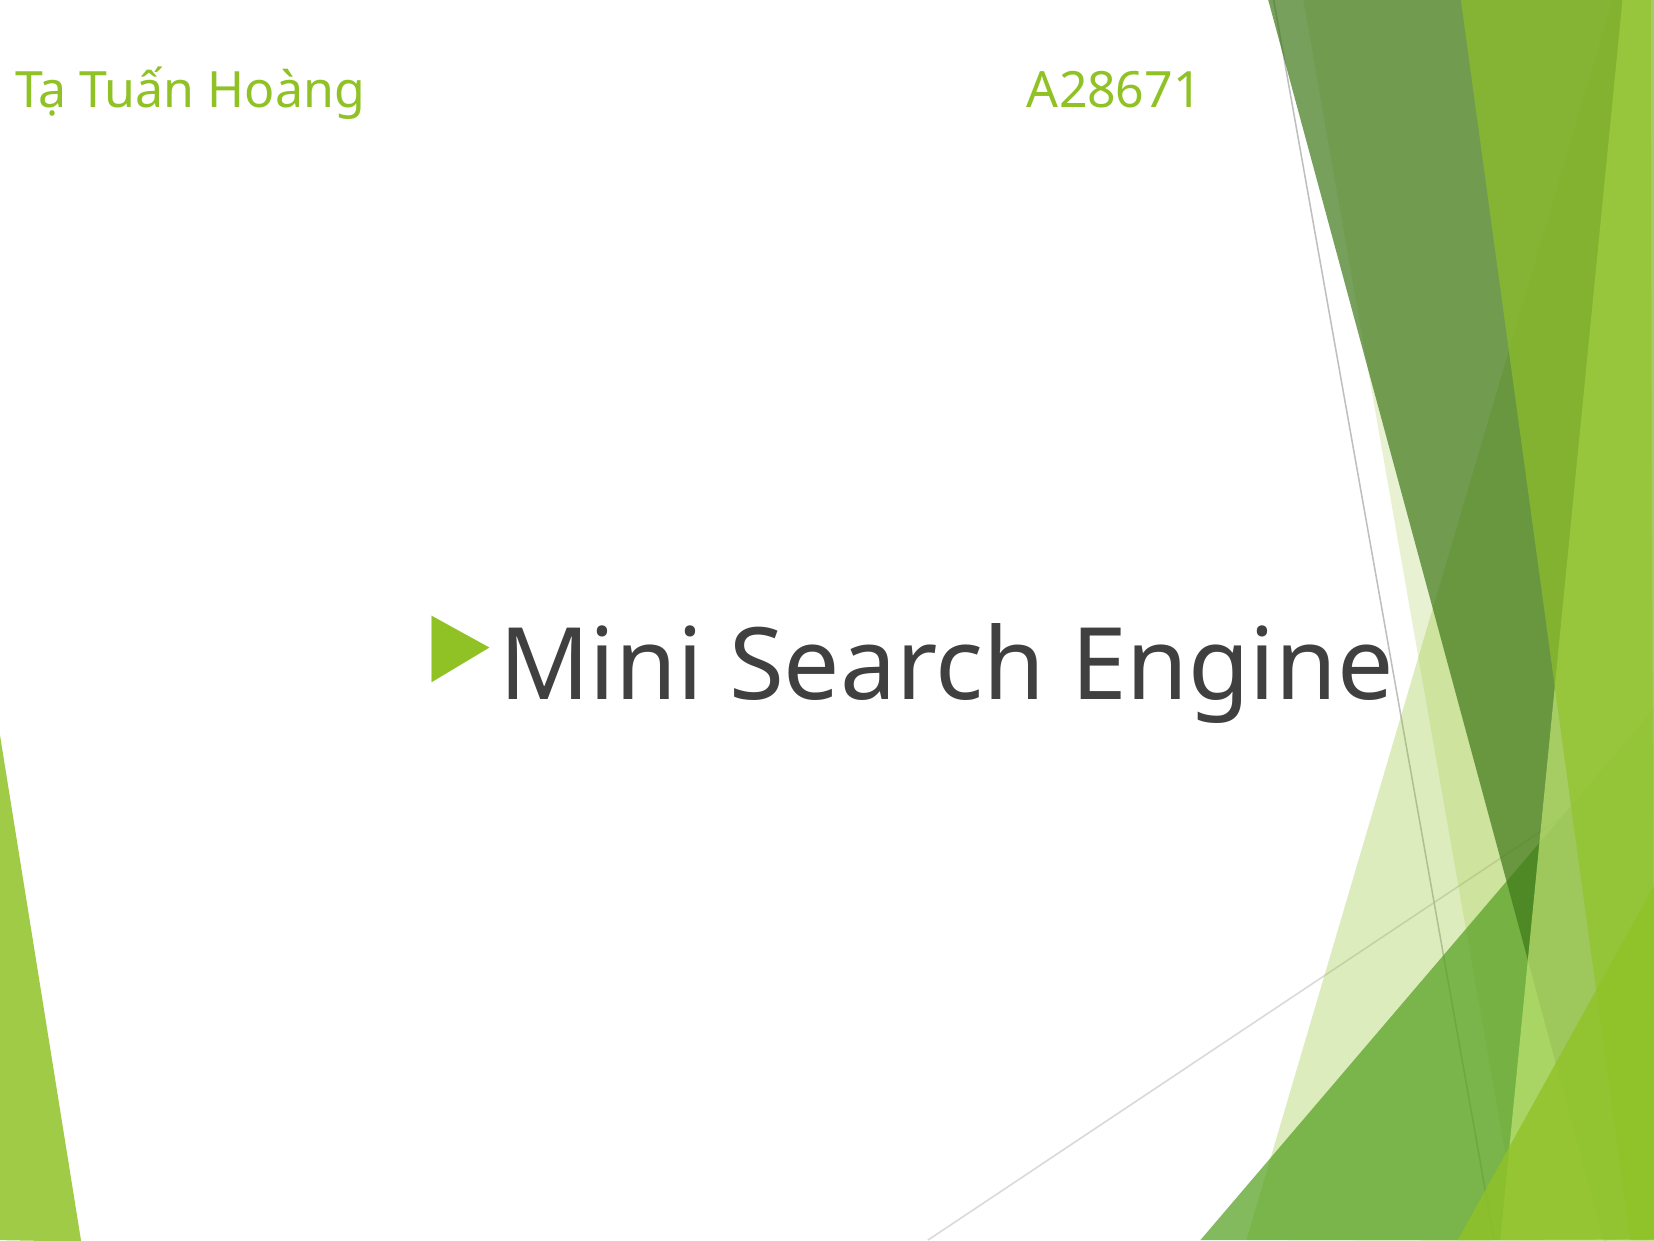

# Tạ Tuấn Hoàng A28671
Mini Search Engine